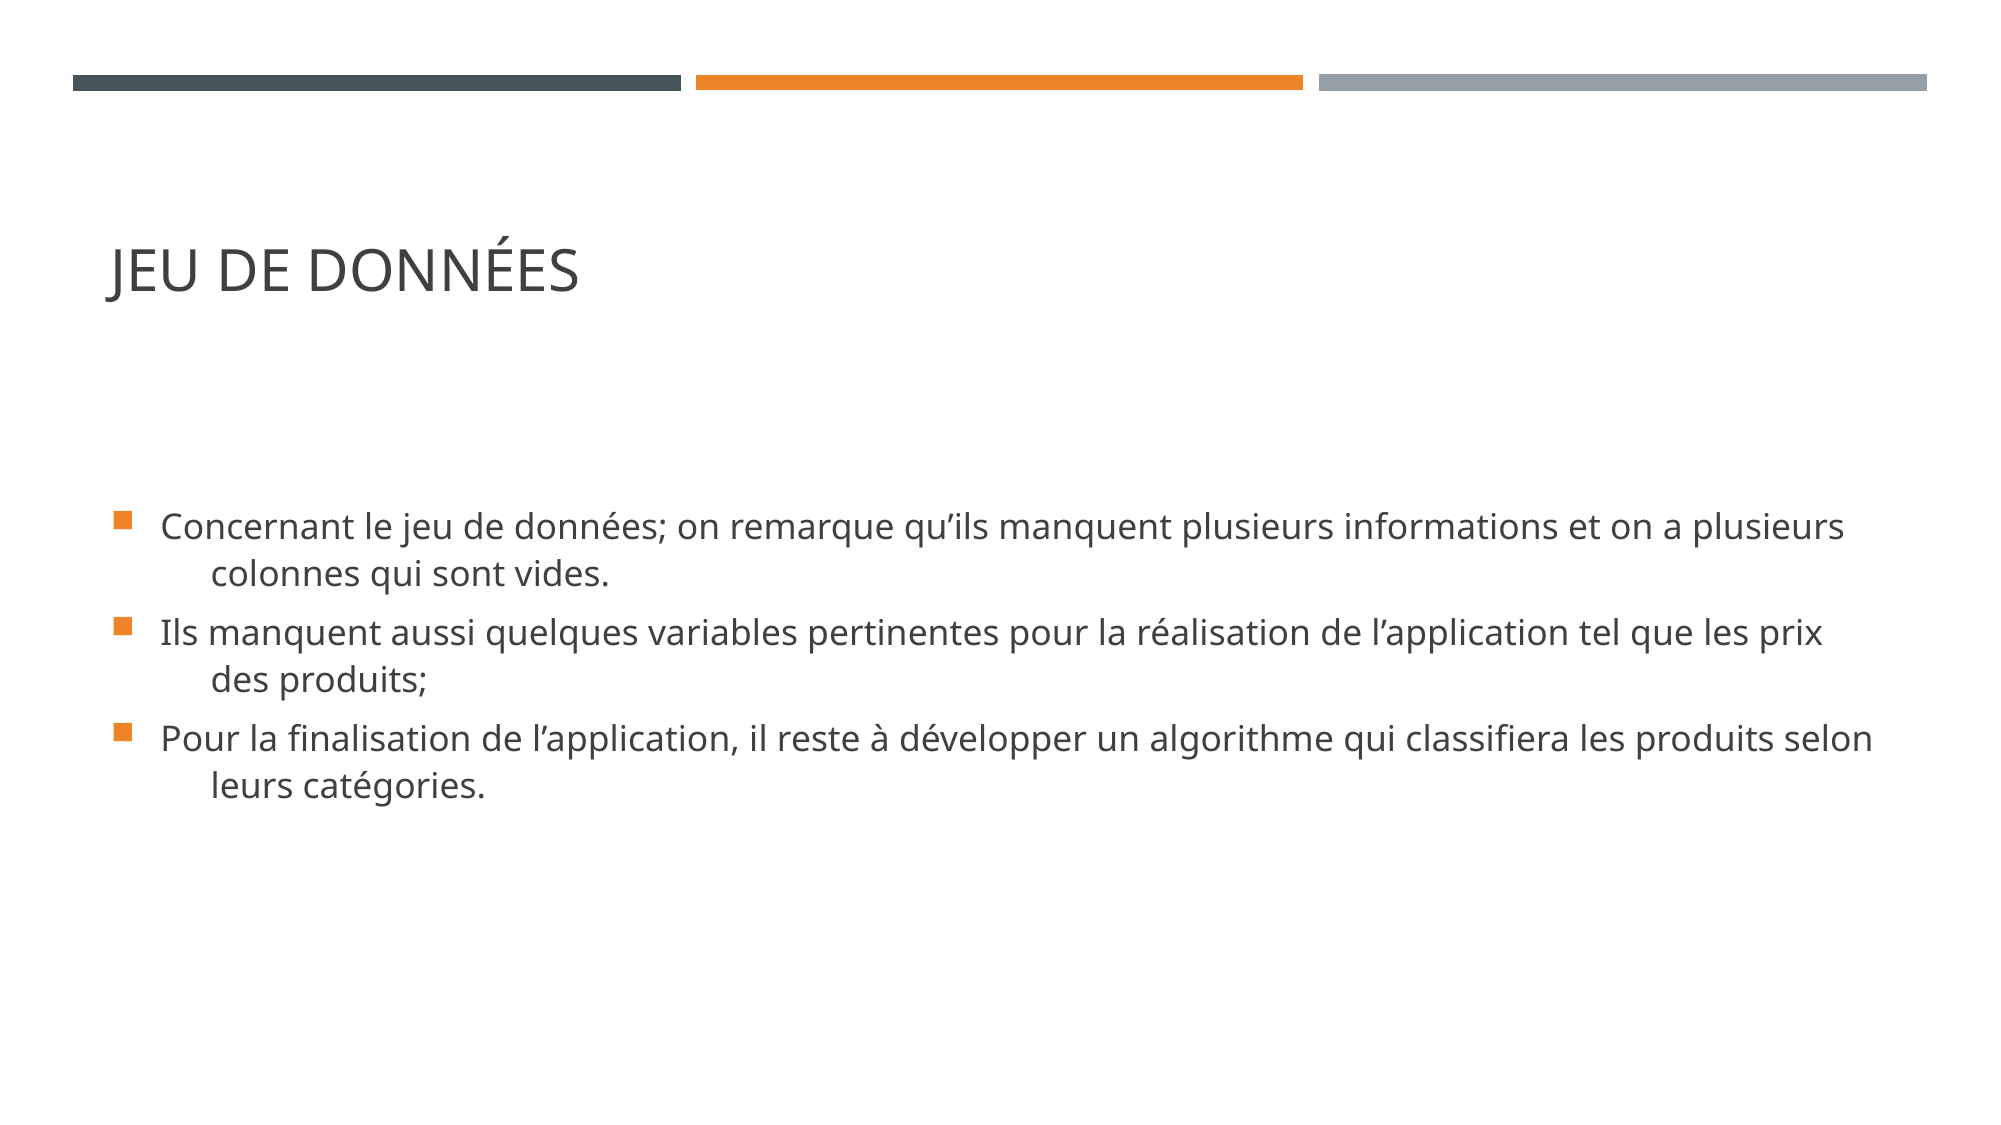

# Jeu de données
Concernant le jeu de données; on remarque qu’ils manquent plusieurs informations et on a plusieurs colonnes qui sont vides.
Ils manquent aussi quelques variables pertinentes pour la réalisation de l’application tel que les prix des produits;
Pour la finalisation de l’application, il reste à développer un algorithme qui classifiera les produits selon leurs catégories.